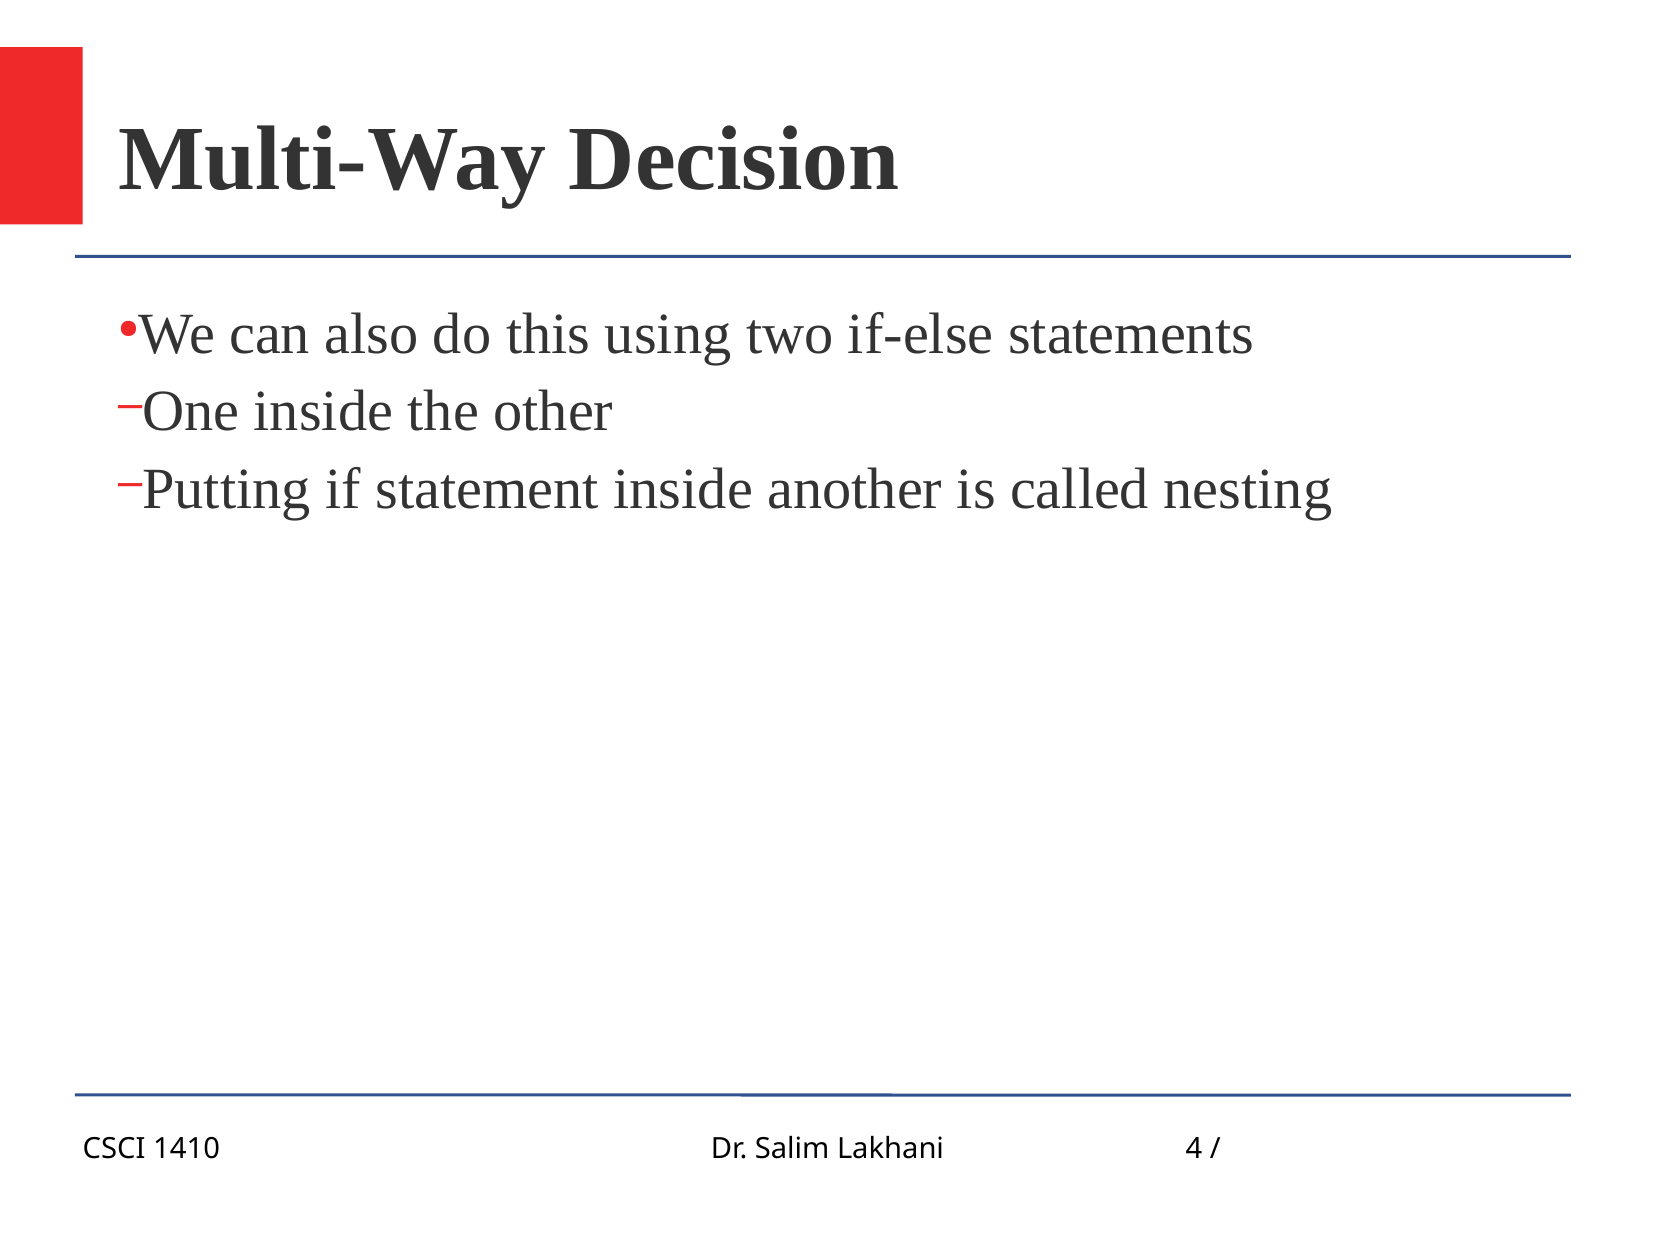

# Multi-Way Decision
We can also do this using two if-else statements
One inside the other
Putting if statement inside another is called nesting
CSCI 1410
Dr. Salim Lakhani